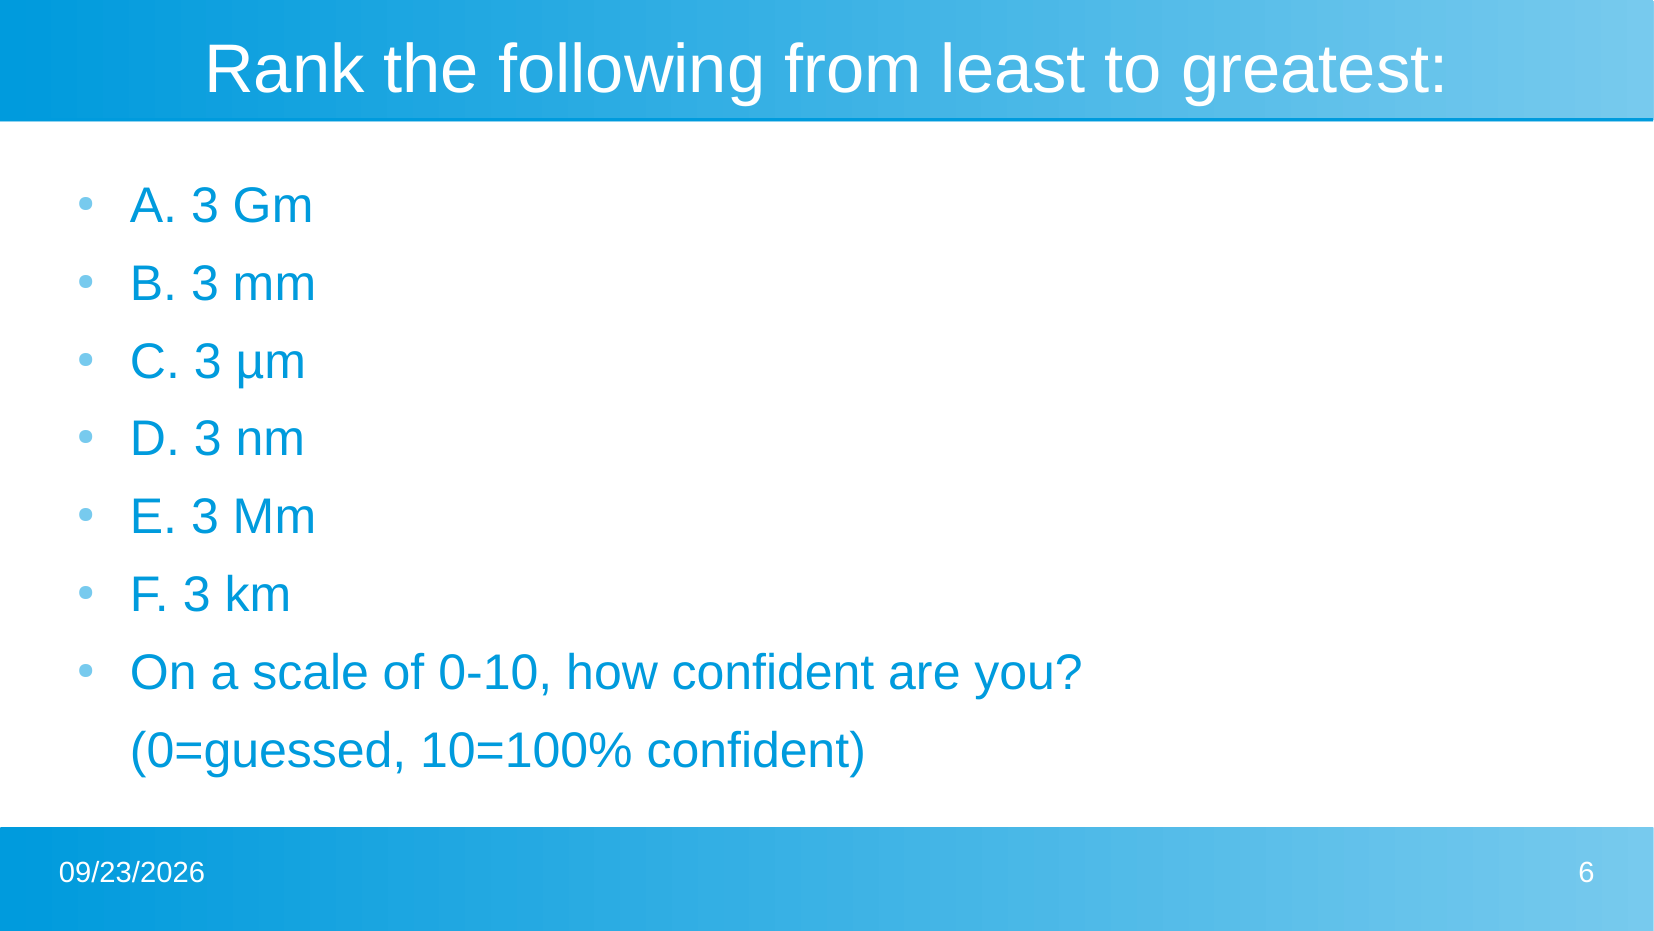

# Rank the following from least to greatest:
A. 3 Gm
B. 3 mm
C. 3 µm
D. 3 nm
E. 3 Mm
F. 3 km
On a scale of 0-10, how confident are you?
(0=guessed, 10=100% confident)
6